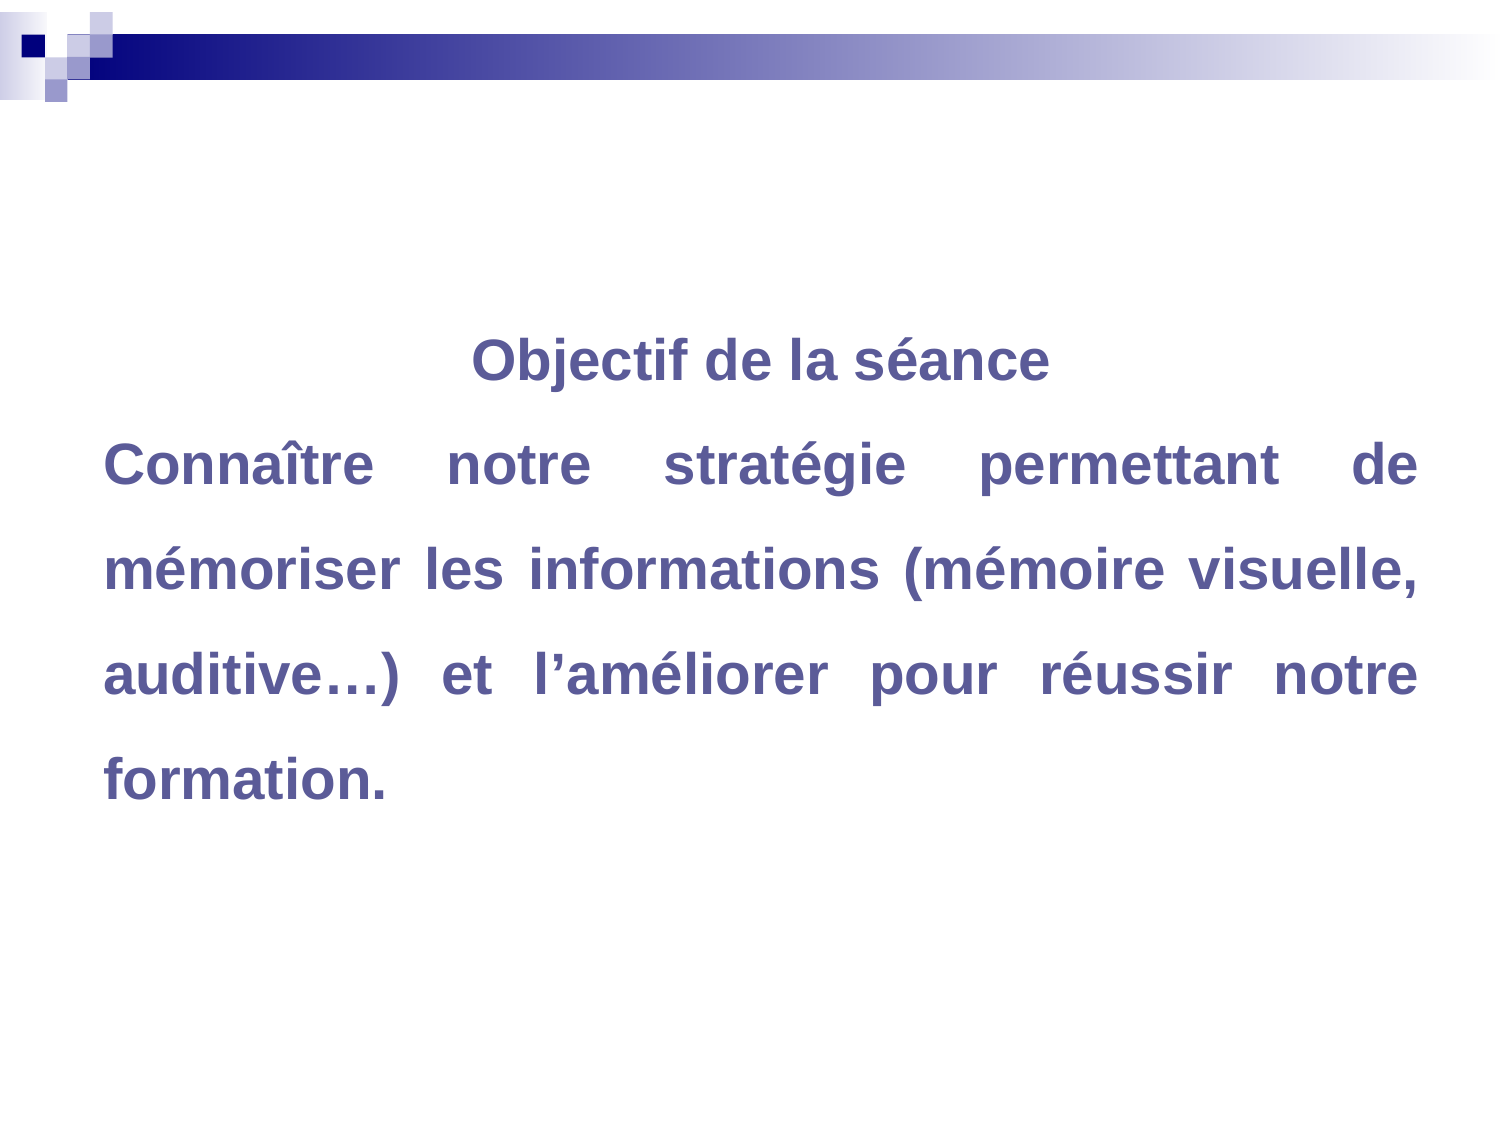

Objectif de la séance
Connaître notre stratégie permettant de mémoriser les informations (mémoire visuelle, auditive…) et l’améliorer pour réussir notre formation.